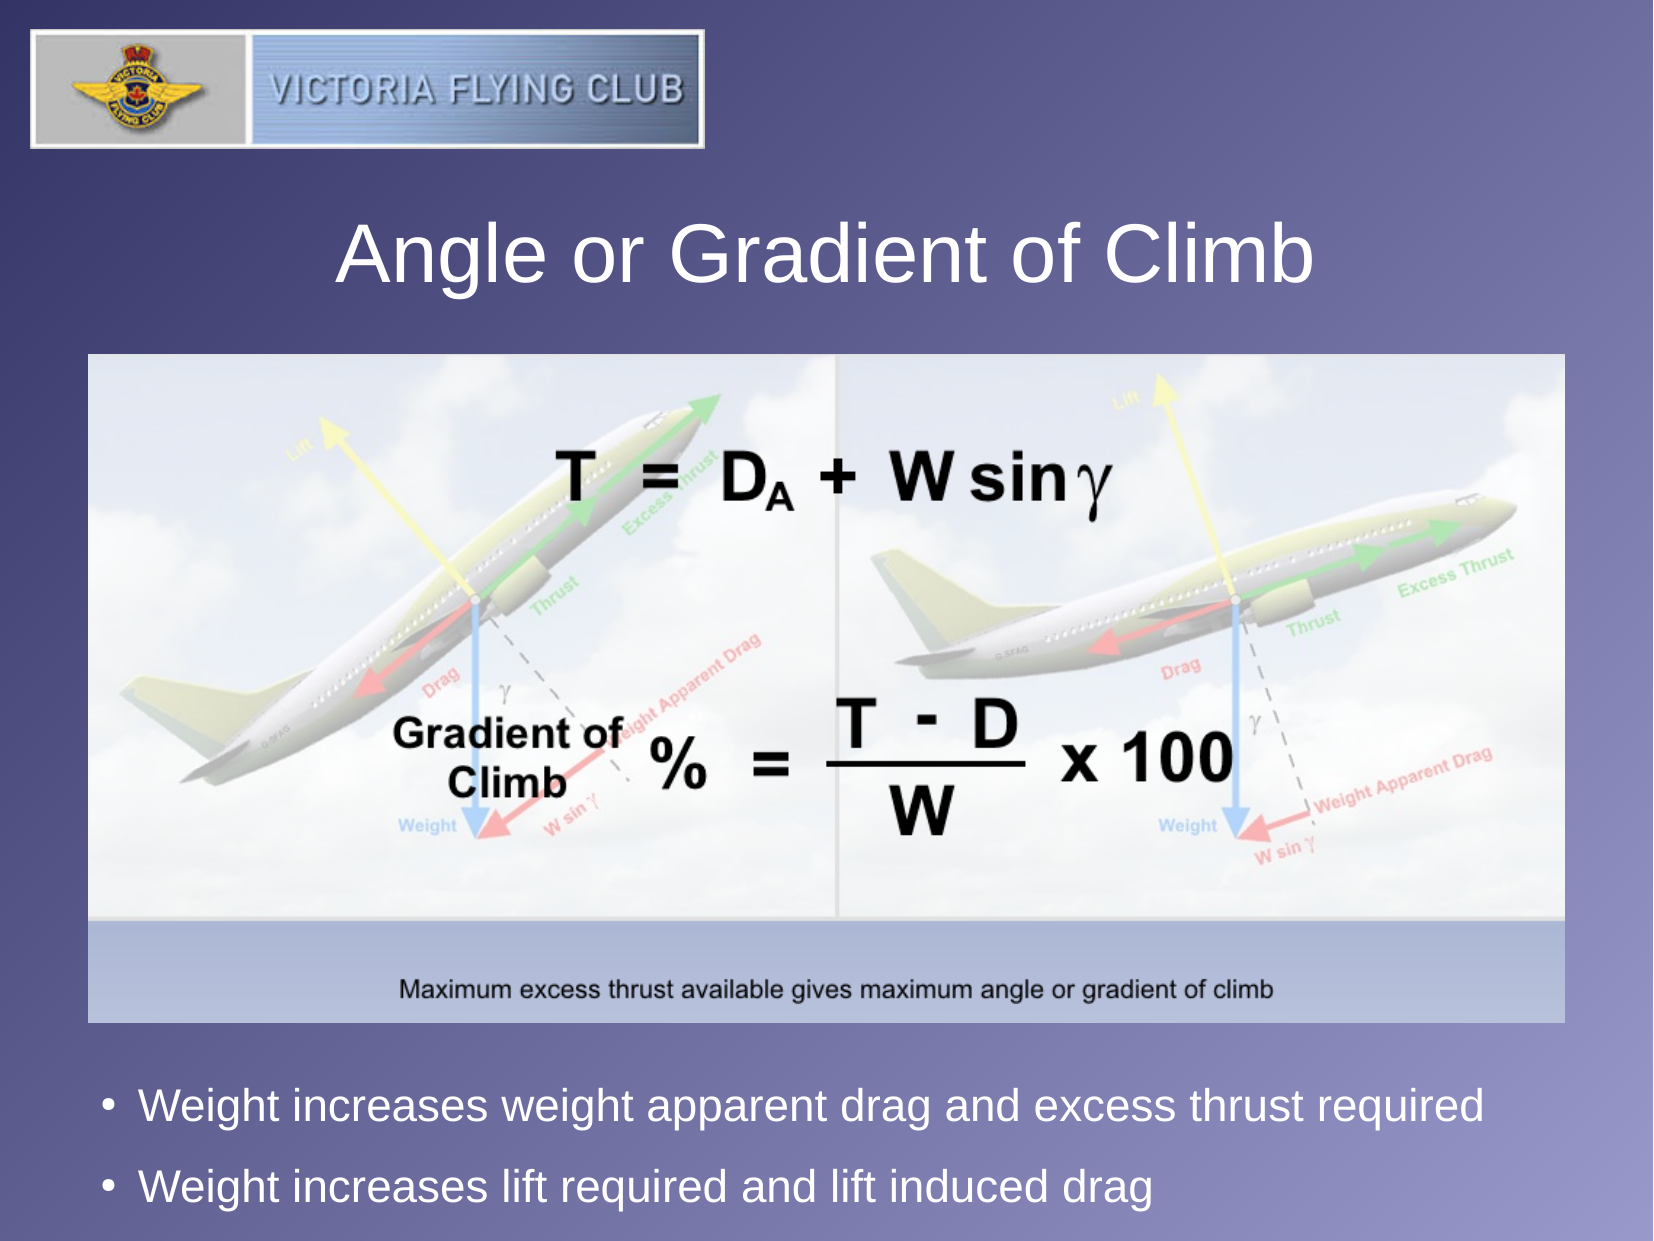

# Angle or Gradient of Climb
Weight increases weight apparent drag and excess thrust required
Weight increases lift required and lift induced drag